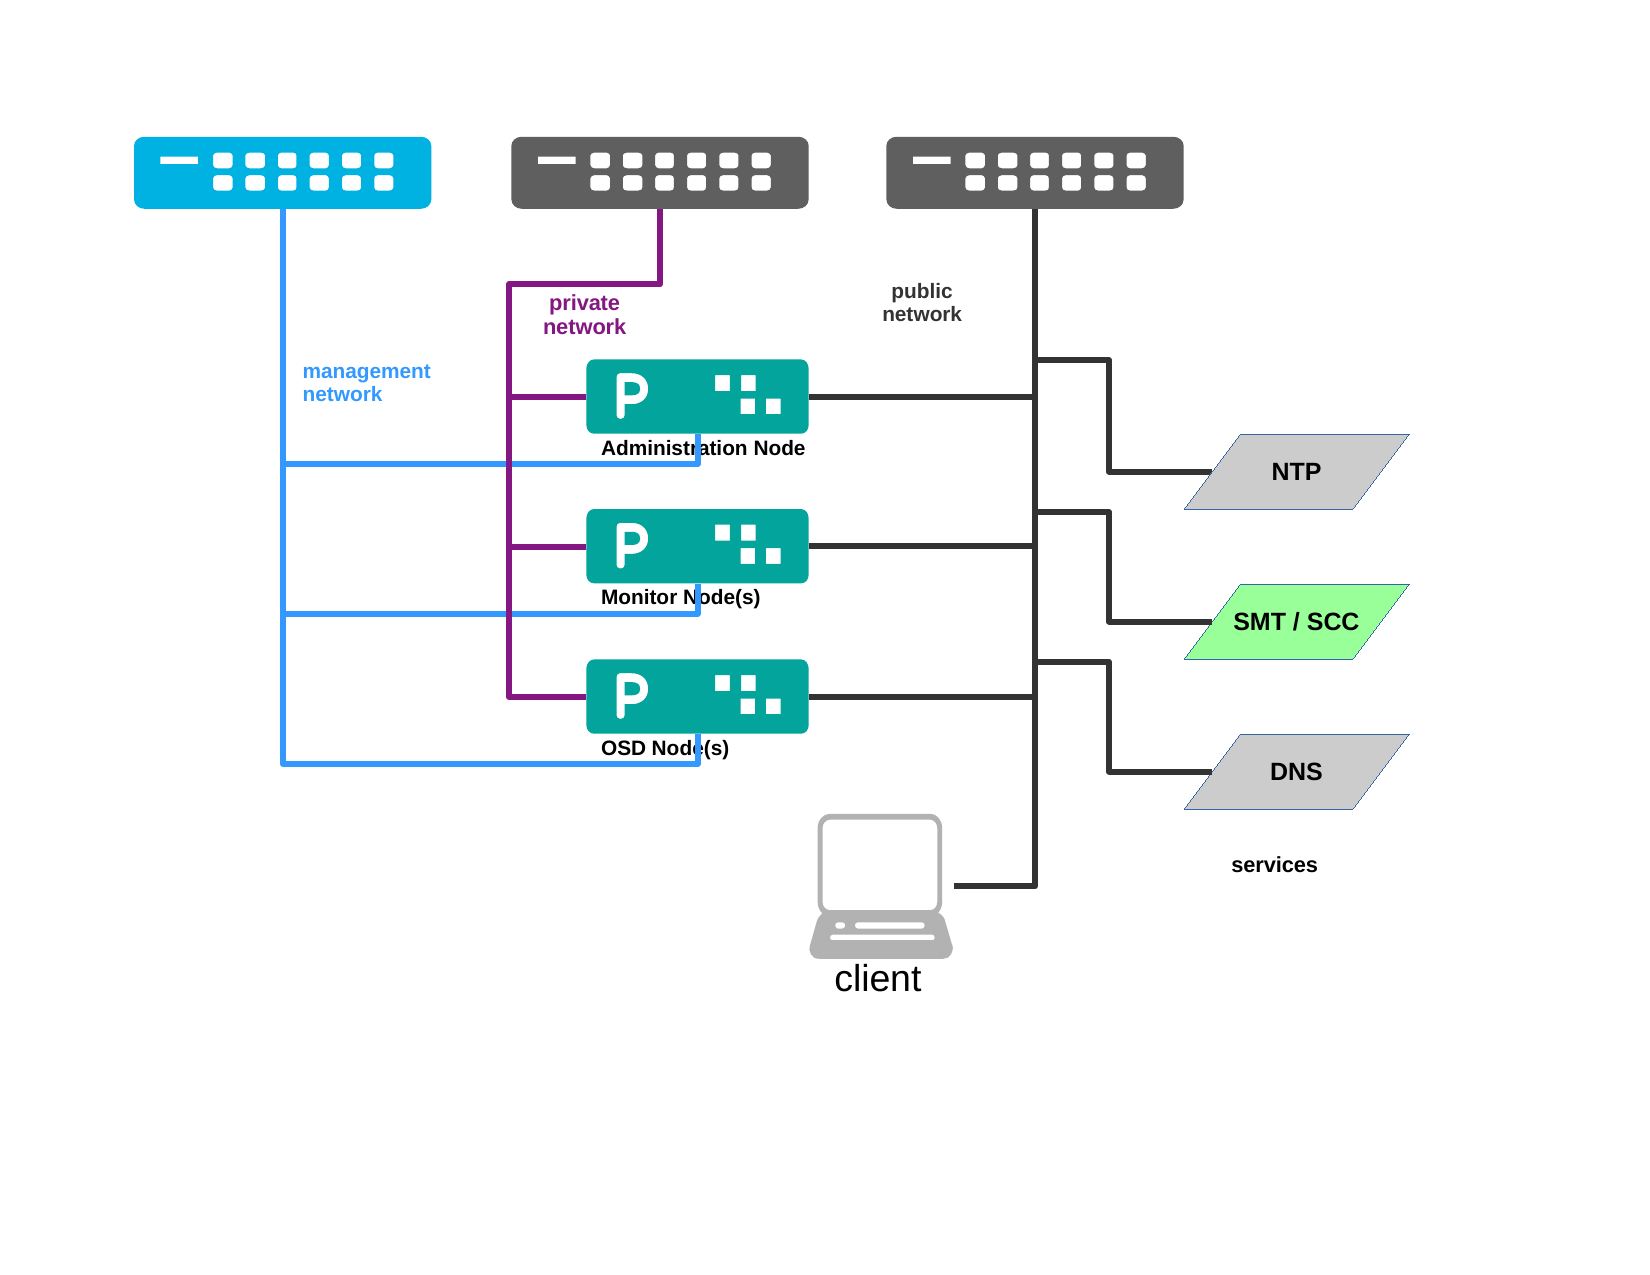

Administration Node
NTP
Monitor Node(s)
SMT / SCC
OSD Node(s)
DNS
 client